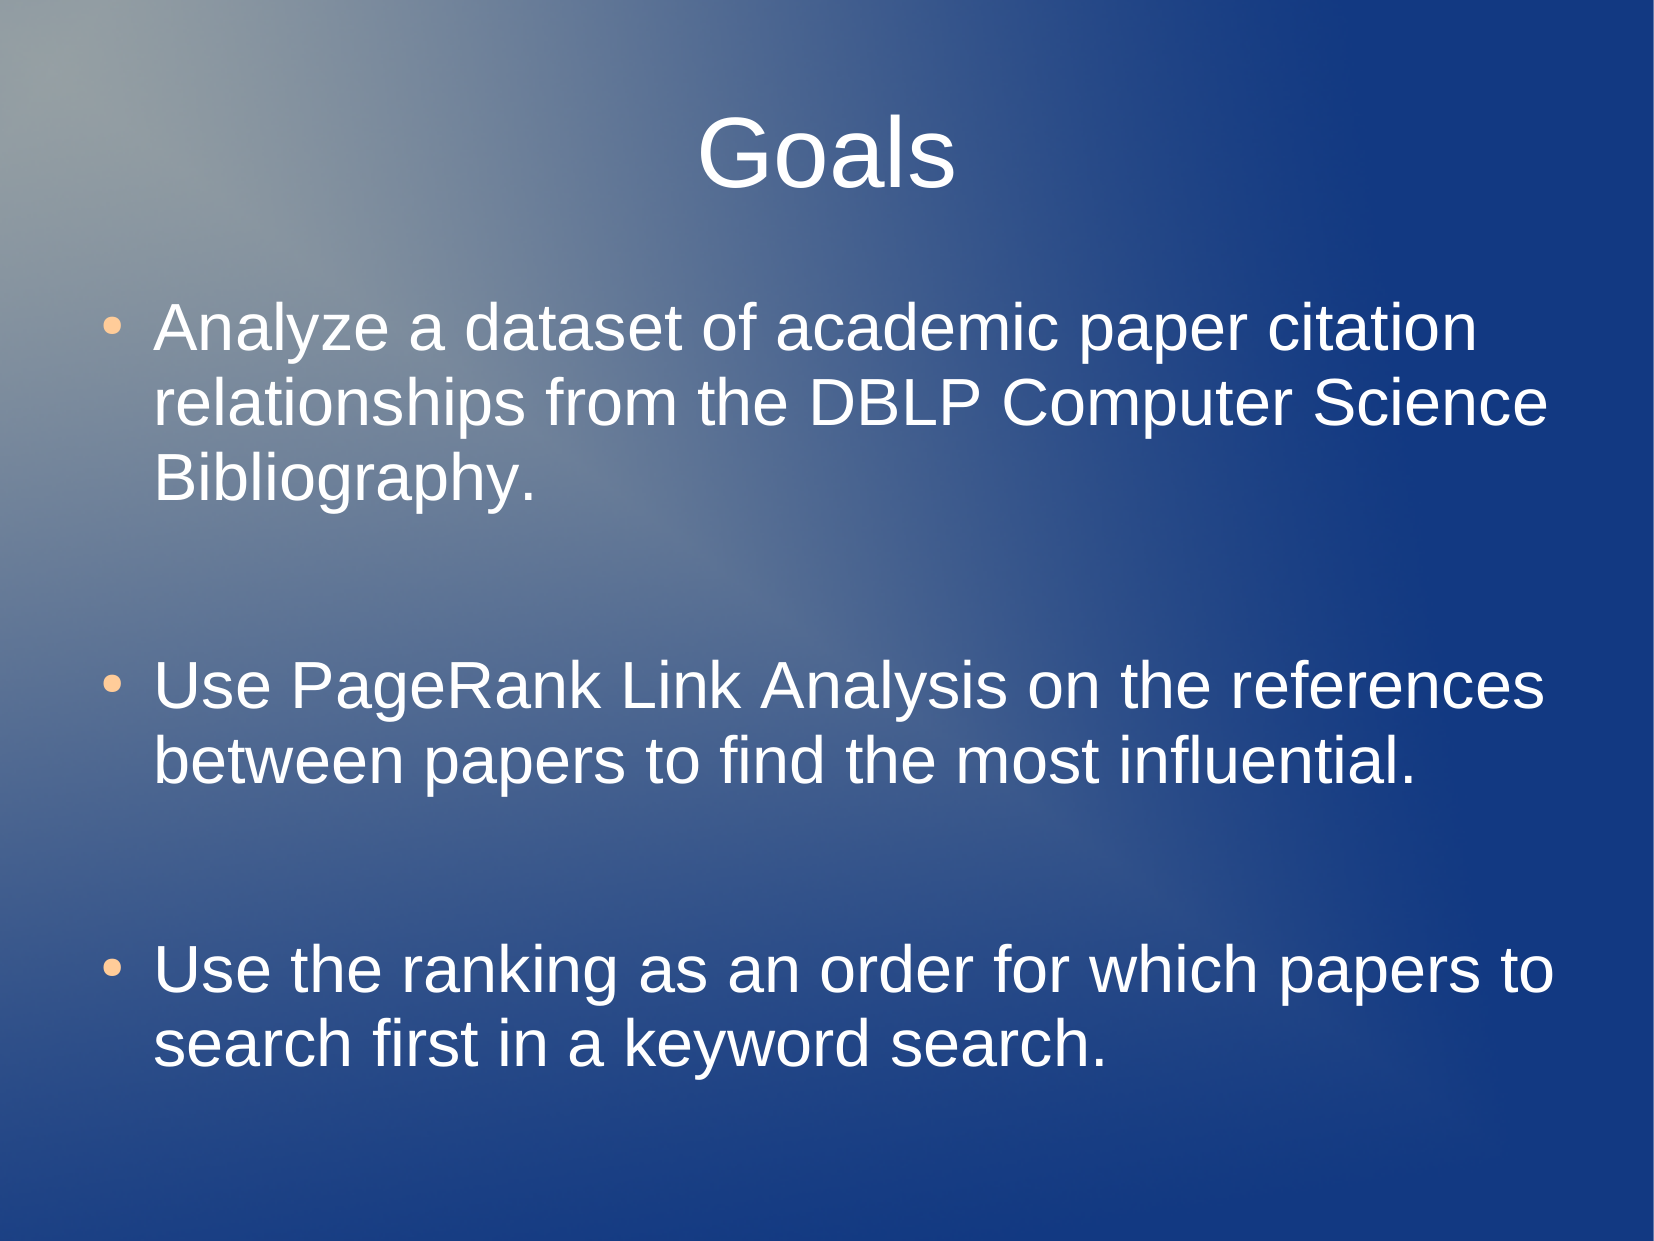

# Goals
Analyze a dataset of academic paper citation relationships from the DBLP Computer Science Bibliography.
Use PageRank Link Analysis on the references between papers to find the most influential.
Use the ranking as an order for which papers to search first in a keyword search.